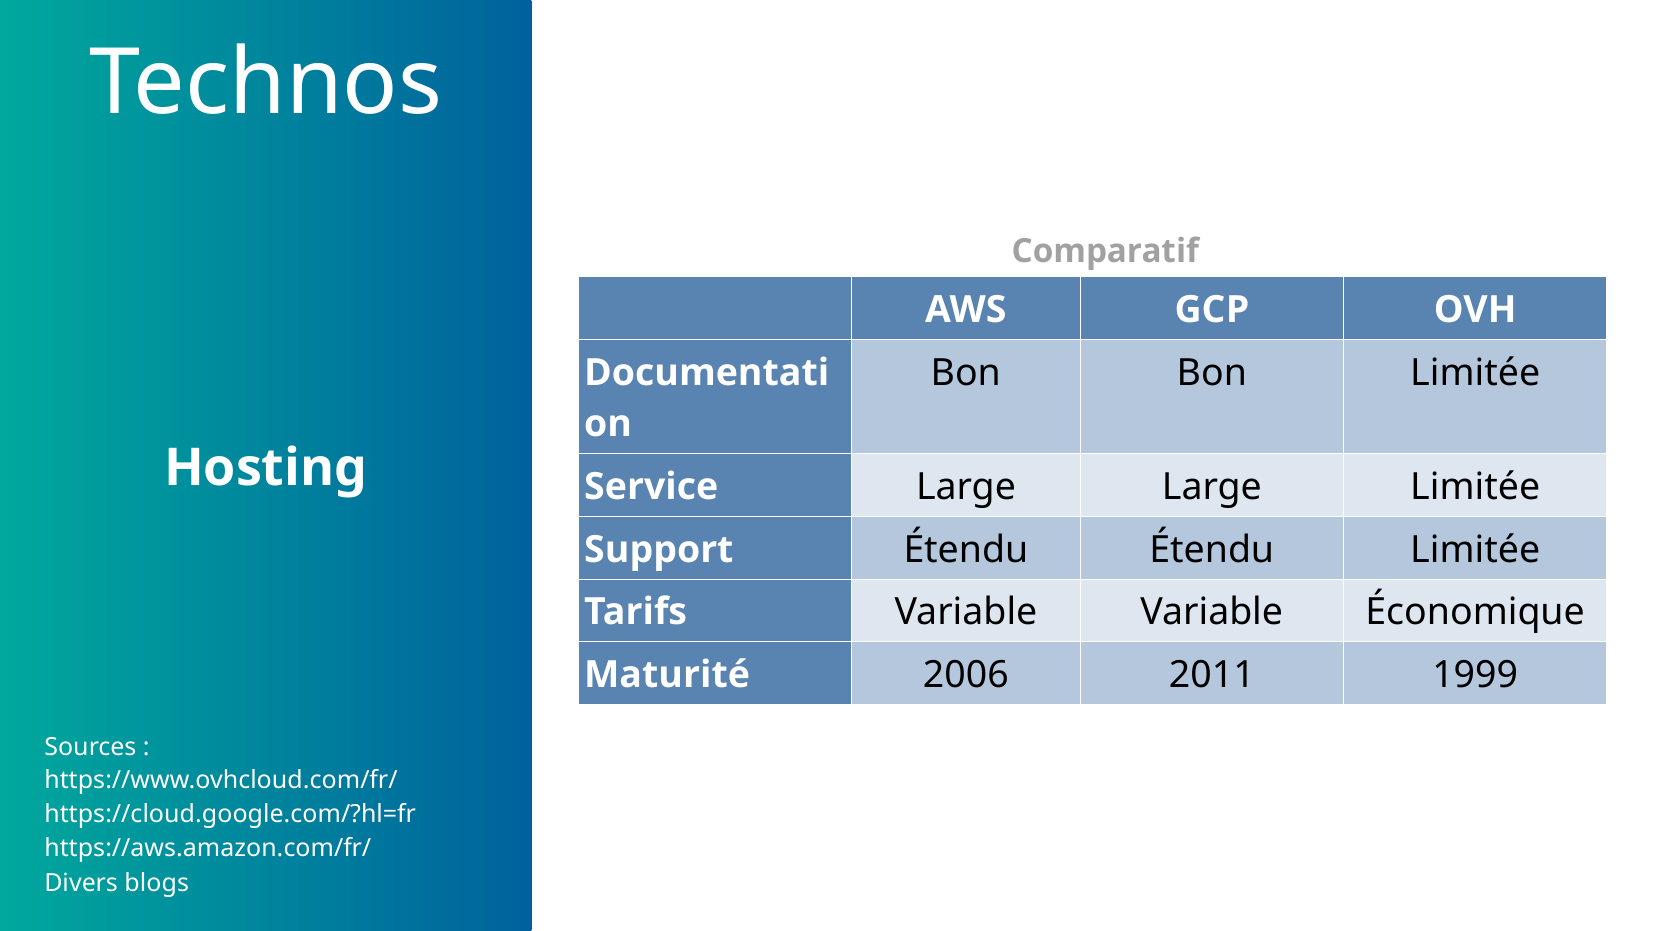

# Technos
Comparatif
| | AWS | GCP | OVH |
| --- | --- | --- | --- |
| Documentation | Bon | Bon | Limitée |
| Service | Large | Large | Limitée |
| Support | Étendu | Étendu | Limitée |
| Tarifs | Variable | Variable | Économique |
| Maturité | 2006 | 2011 | 1999 |
Hosting
Sources :
https://www.ovhcloud.com/fr/
https://cloud.google.com/?hl=fr
https://aws.amazon.com/fr/
Divers blogs